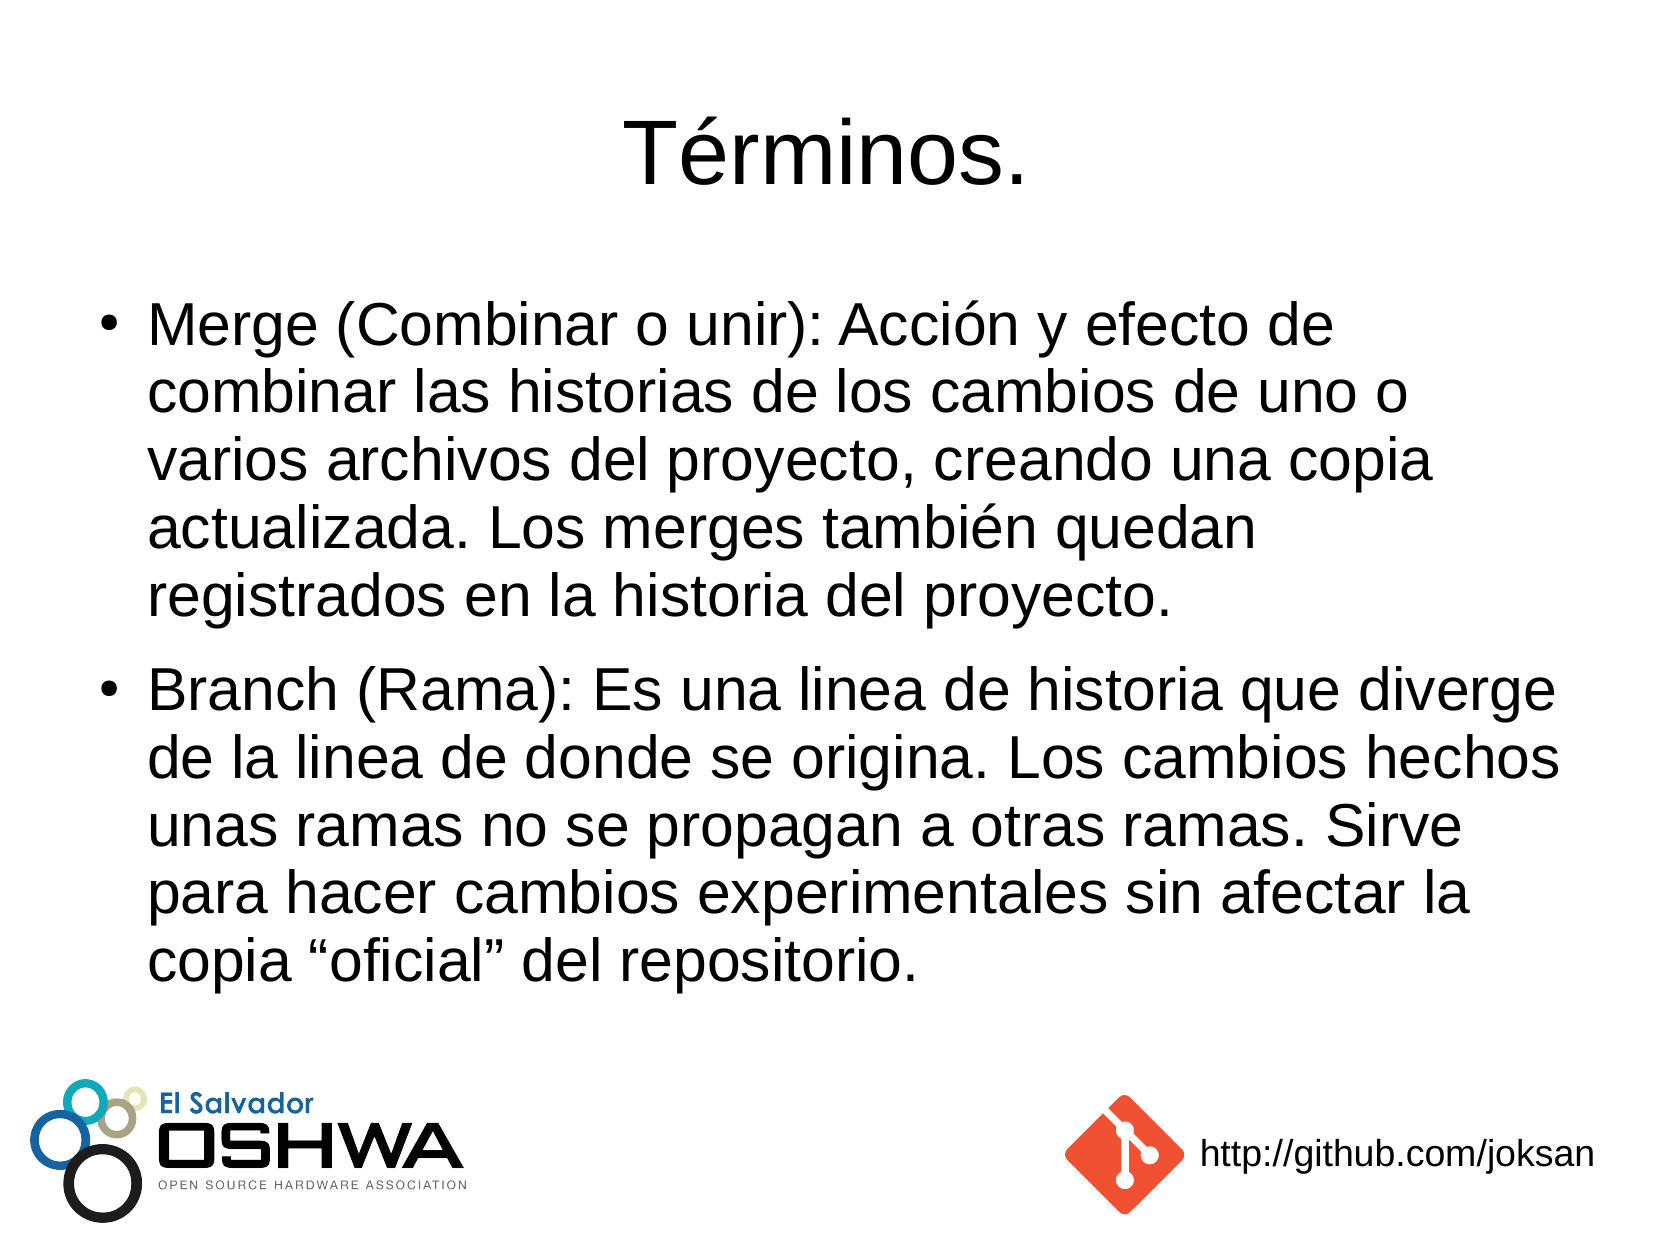

# Términos.
Merge (Combinar o unir): Acción y efecto de combinar las historias de los cambios de uno o varios archivos del proyecto, creando una copia actualizada. Los merges también quedan registrados en la historia del proyecto.
Branch (Rama): Es una linea de historia que diverge de la linea de donde se origina. Los cambios hechos unas ramas no se propagan a otras ramas. Sirve para hacer cambios experimentales sin afectar la copia “oficial” del repositorio.
http://github.com/joksan